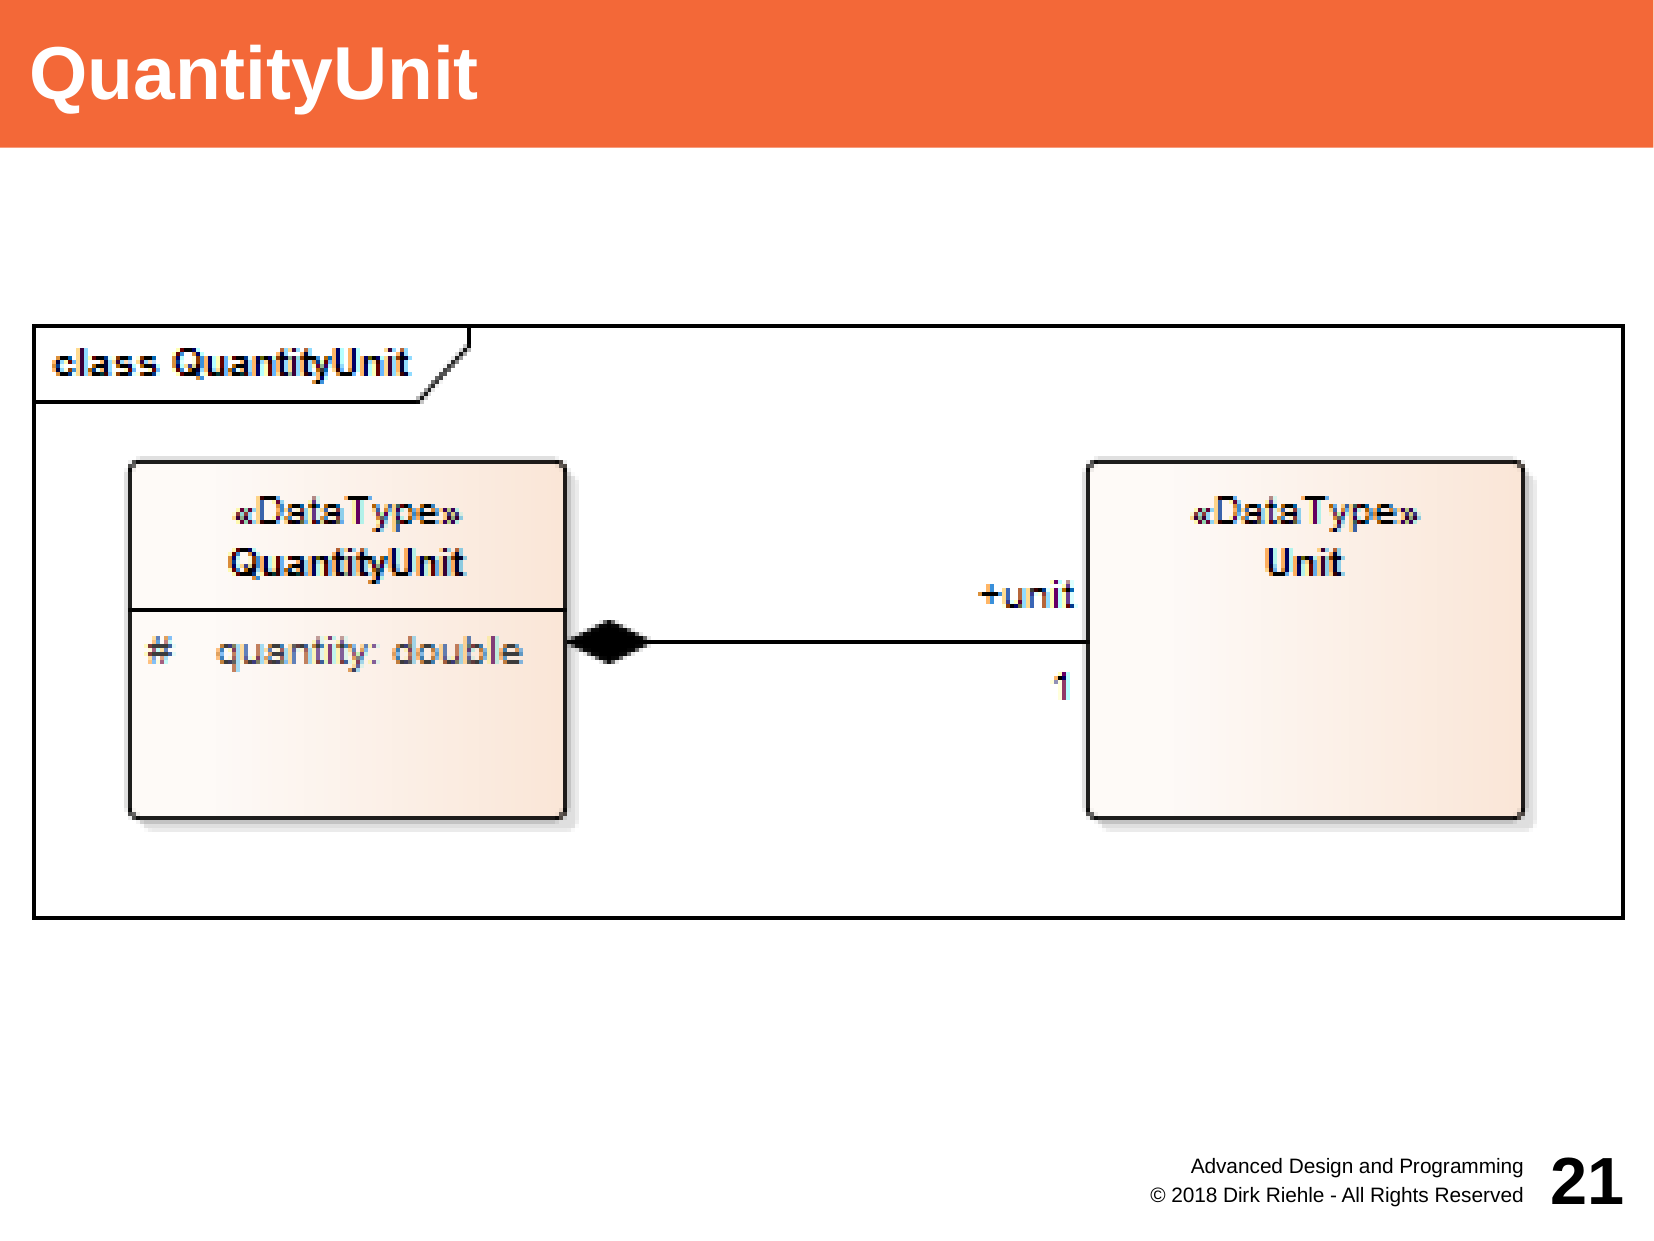

# QuantityUnit
Advanced Design and Programming
21
© 2018 Dirk Riehle - All Rights Reserved